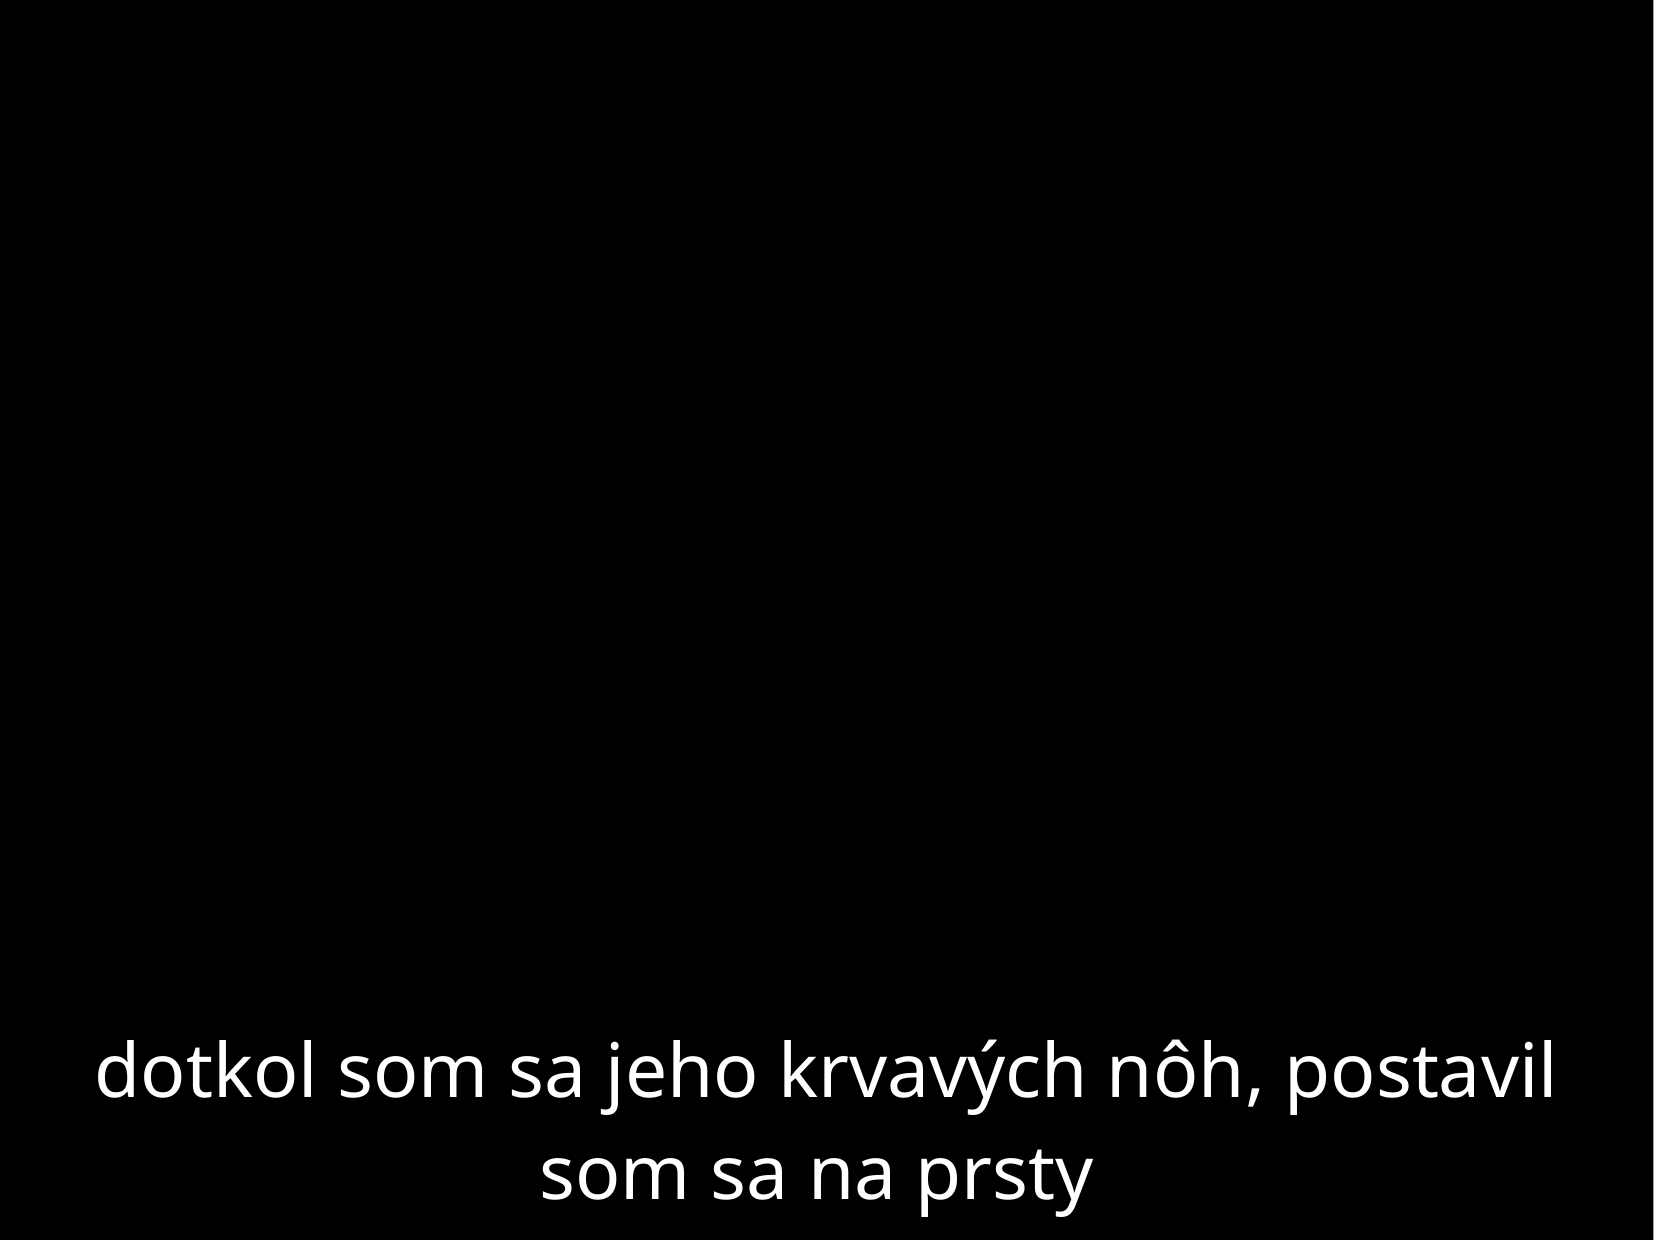

# dotkol som sa jeho krvavých nôh, postavil som sa na prsty